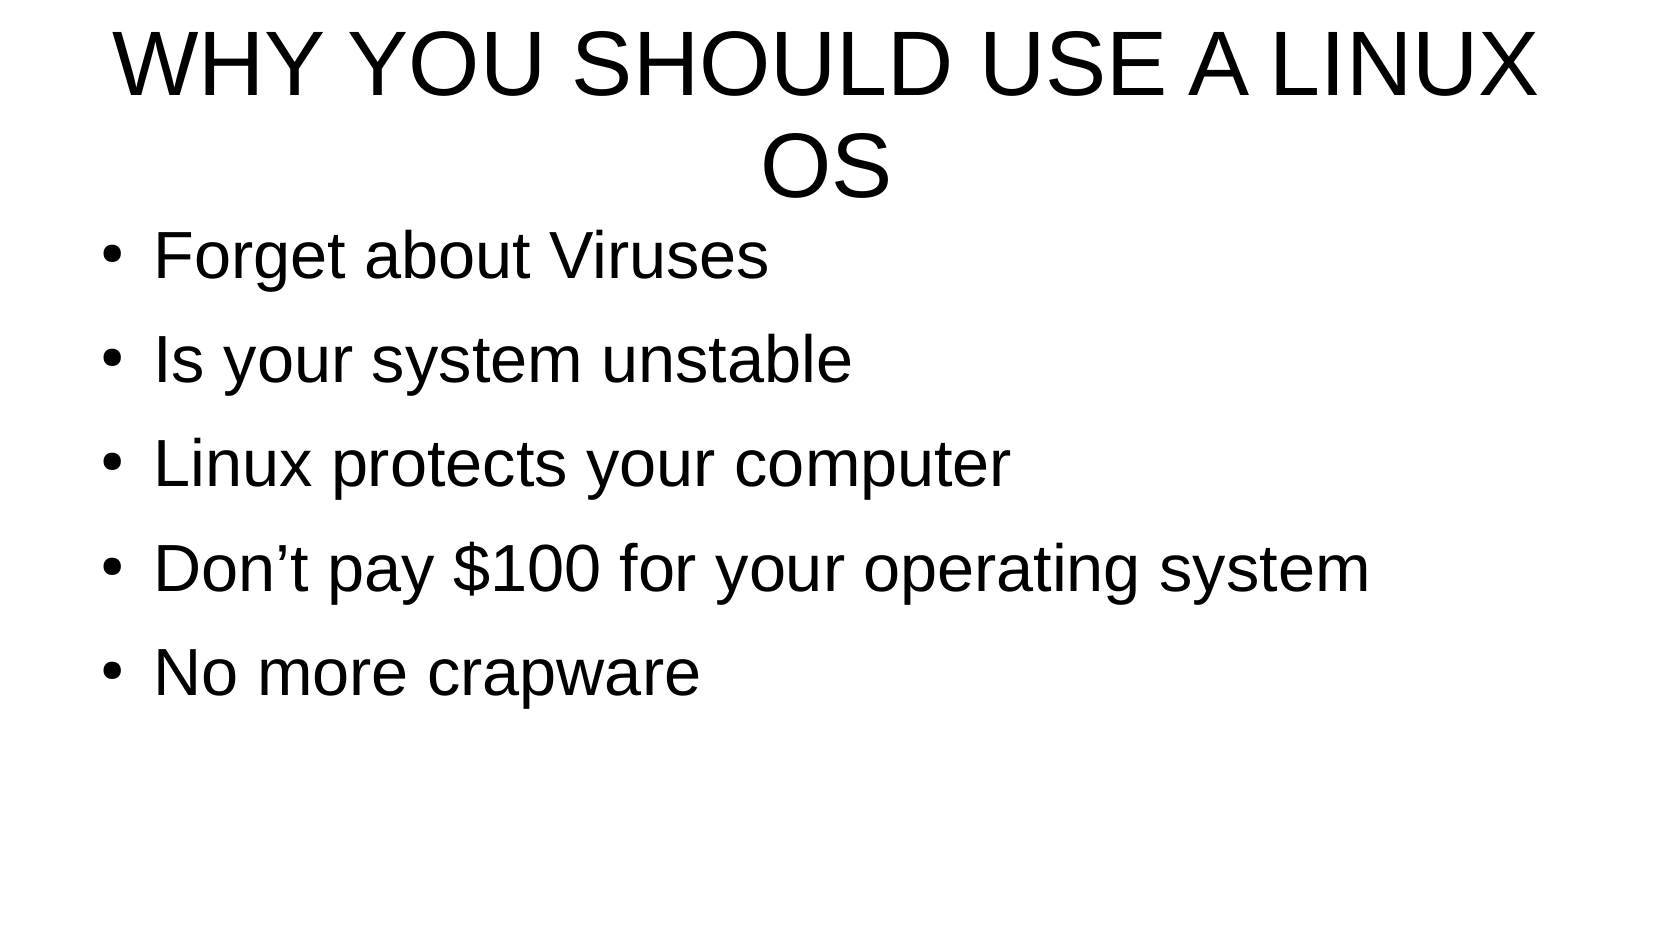

# WHY YOU SHOULD USE A LINUX OS
Forget about Viruses
Is your system unstable
Linux protects your computer
Don’t pay $100 for your operating system
No more crapware